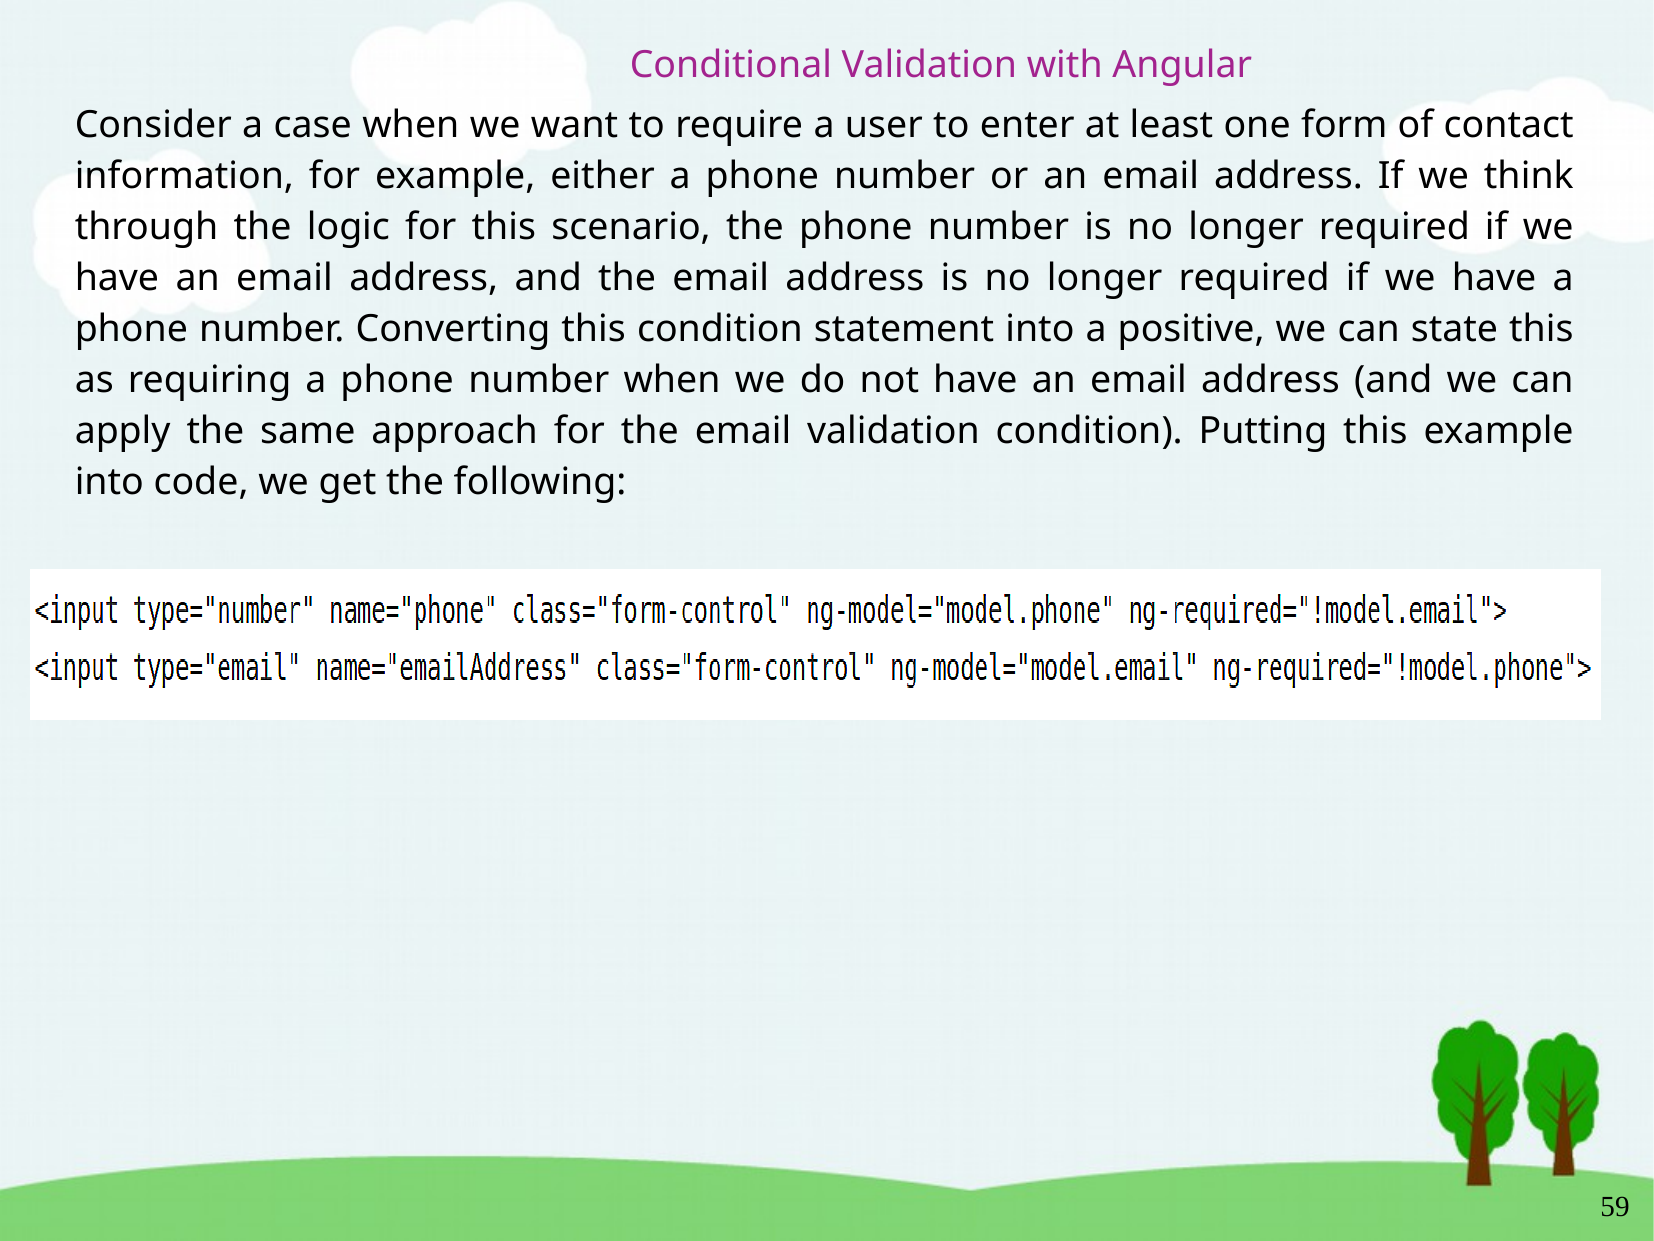

Conditional Validation with Angular
Consider a case when we want to require a user to enter at least one form of contact information, for example, either a phone number or an email address. If we think through the logic for this scenario, the phone number is no longer required if we have an email address, and the email address is no longer required if we have a phone number. Converting this condition statement into a positive, we can state this as requiring a phone number when we do not have an email address (and we can apply the same approach for the email validation condition). Putting this example into code, we get the following:
59